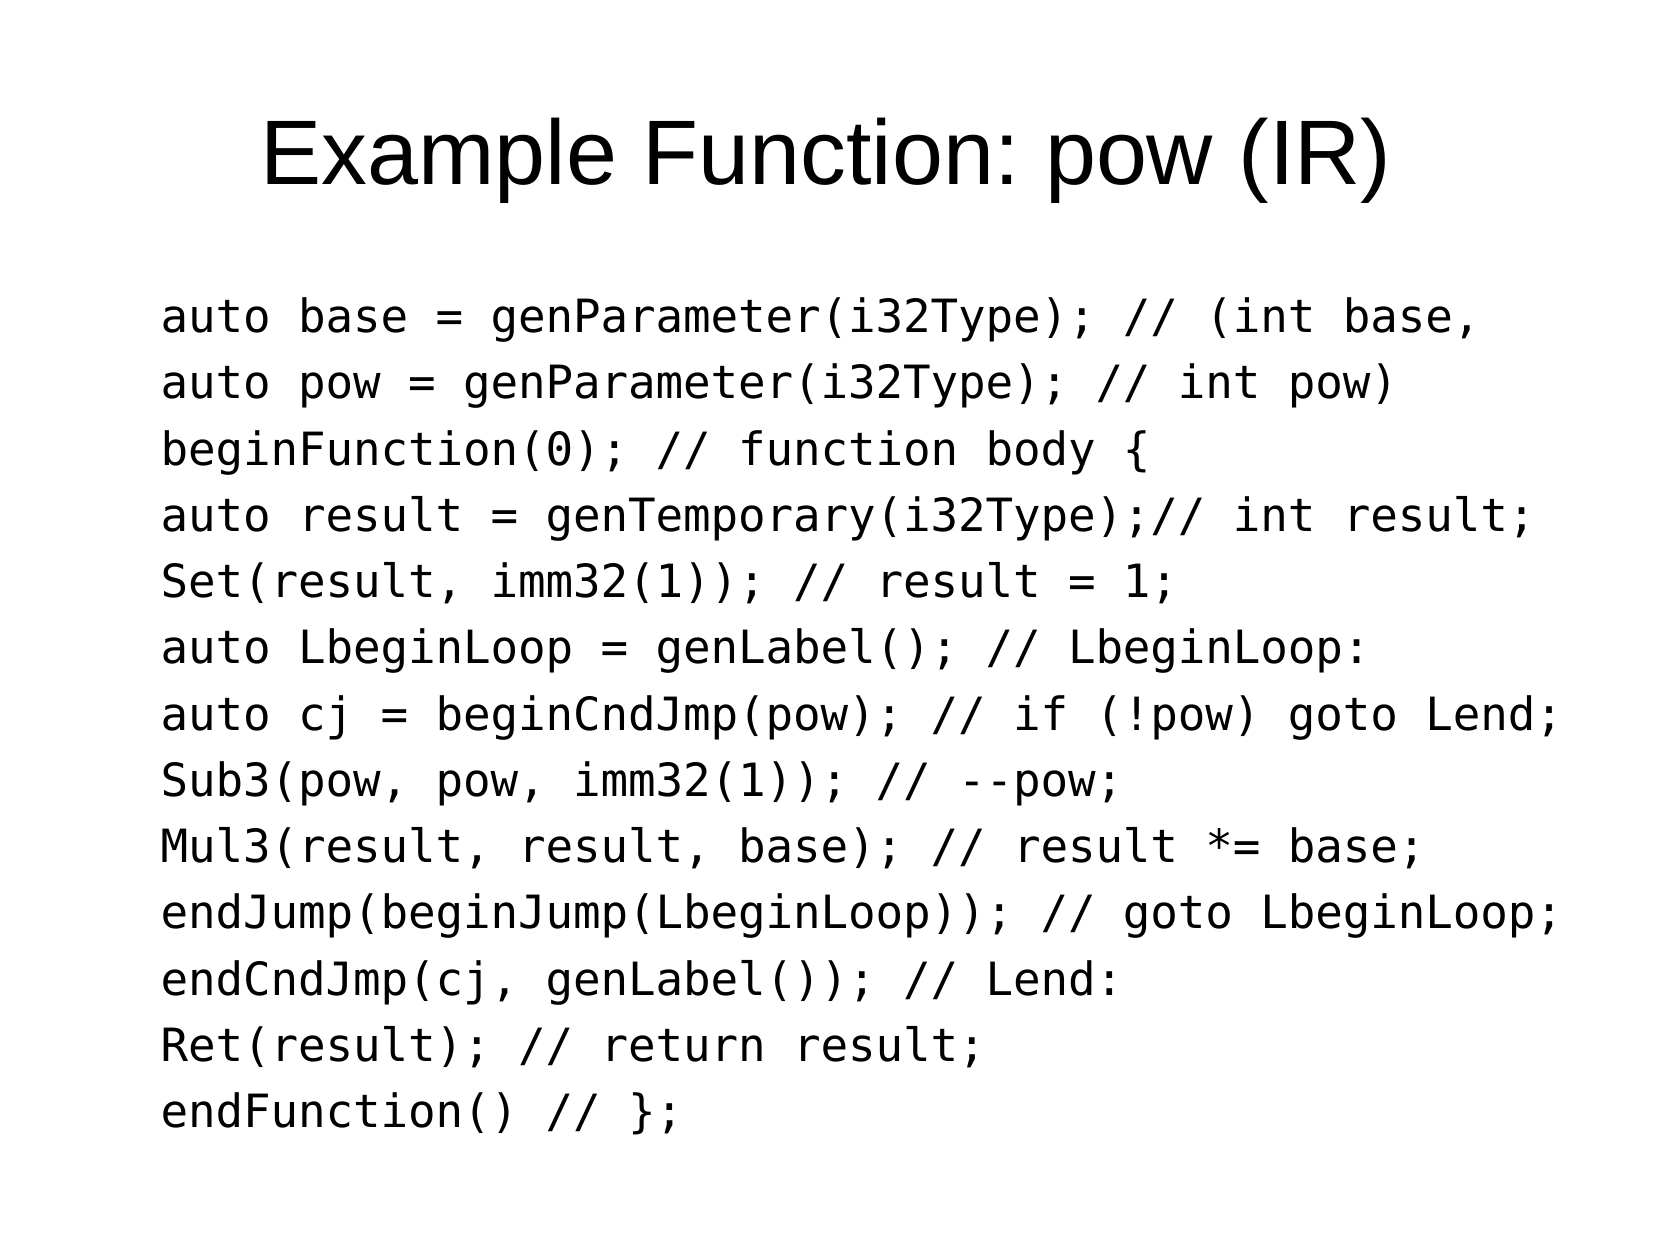

# Example Function: pow (IR)
auto base = genParameter(i32Type); // (int base,
auto pow = genParameter(i32Type); // int pow)
beginFunction(0); // function body {
auto result = genTemporary(i32Type);// int result;
Set(result, imm32(1)); // result = 1;
auto LbeginLoop = genLabel(); // LbeginLoop:
auto cj = beginCndJmp(pow); // if (!pow) goto Lend;
Sub3(pow, pow, imm32(1)); // --pow;
Mul3(result, result, base); // result *= base;
endJump(beginJump(LbeginLoop)); // goto LbeginLoop;
endCndJmp(cj, genLabel()); // Lend:
Ret(result); // return result;
endFunction() // };